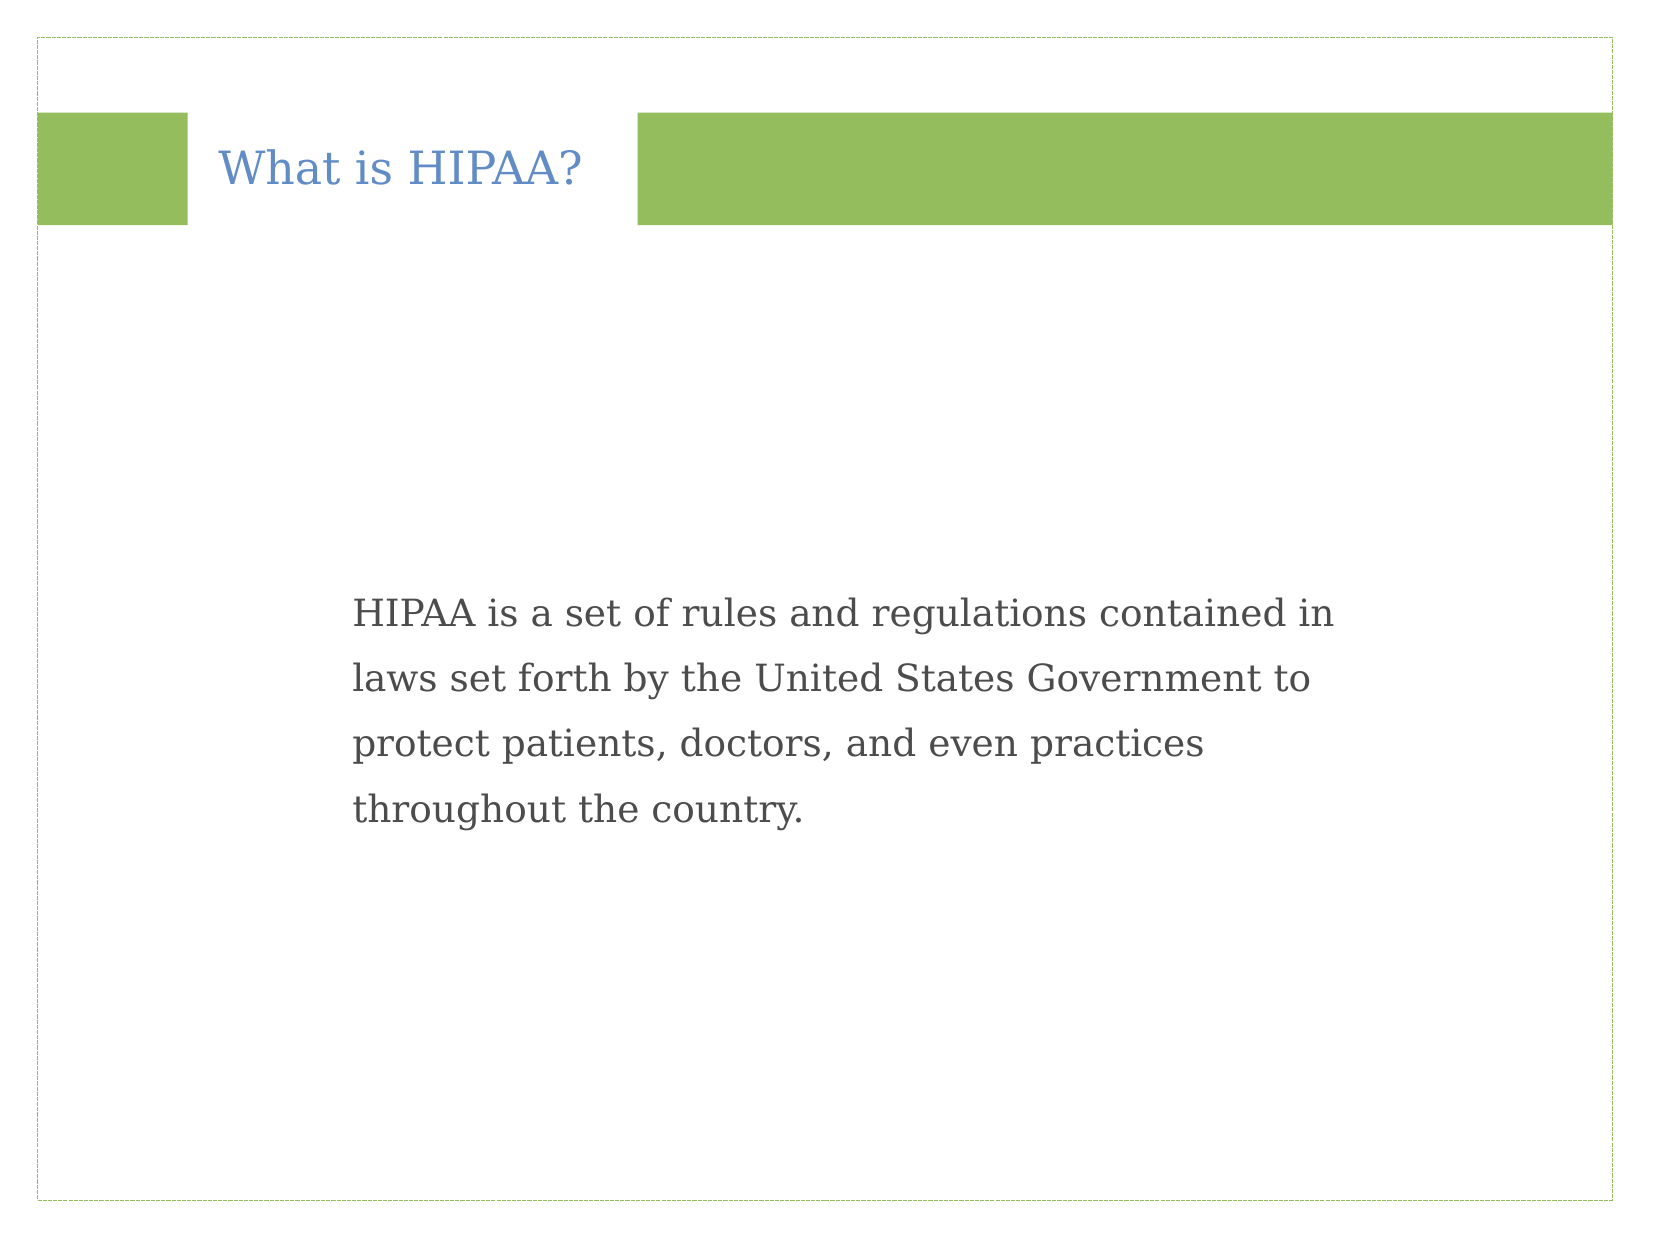

What is HIPAA?
HIPAA is a set of rules and regulations contained in laws set forth by the United States Government to protect patients, doctors, and even practices throughout the country.